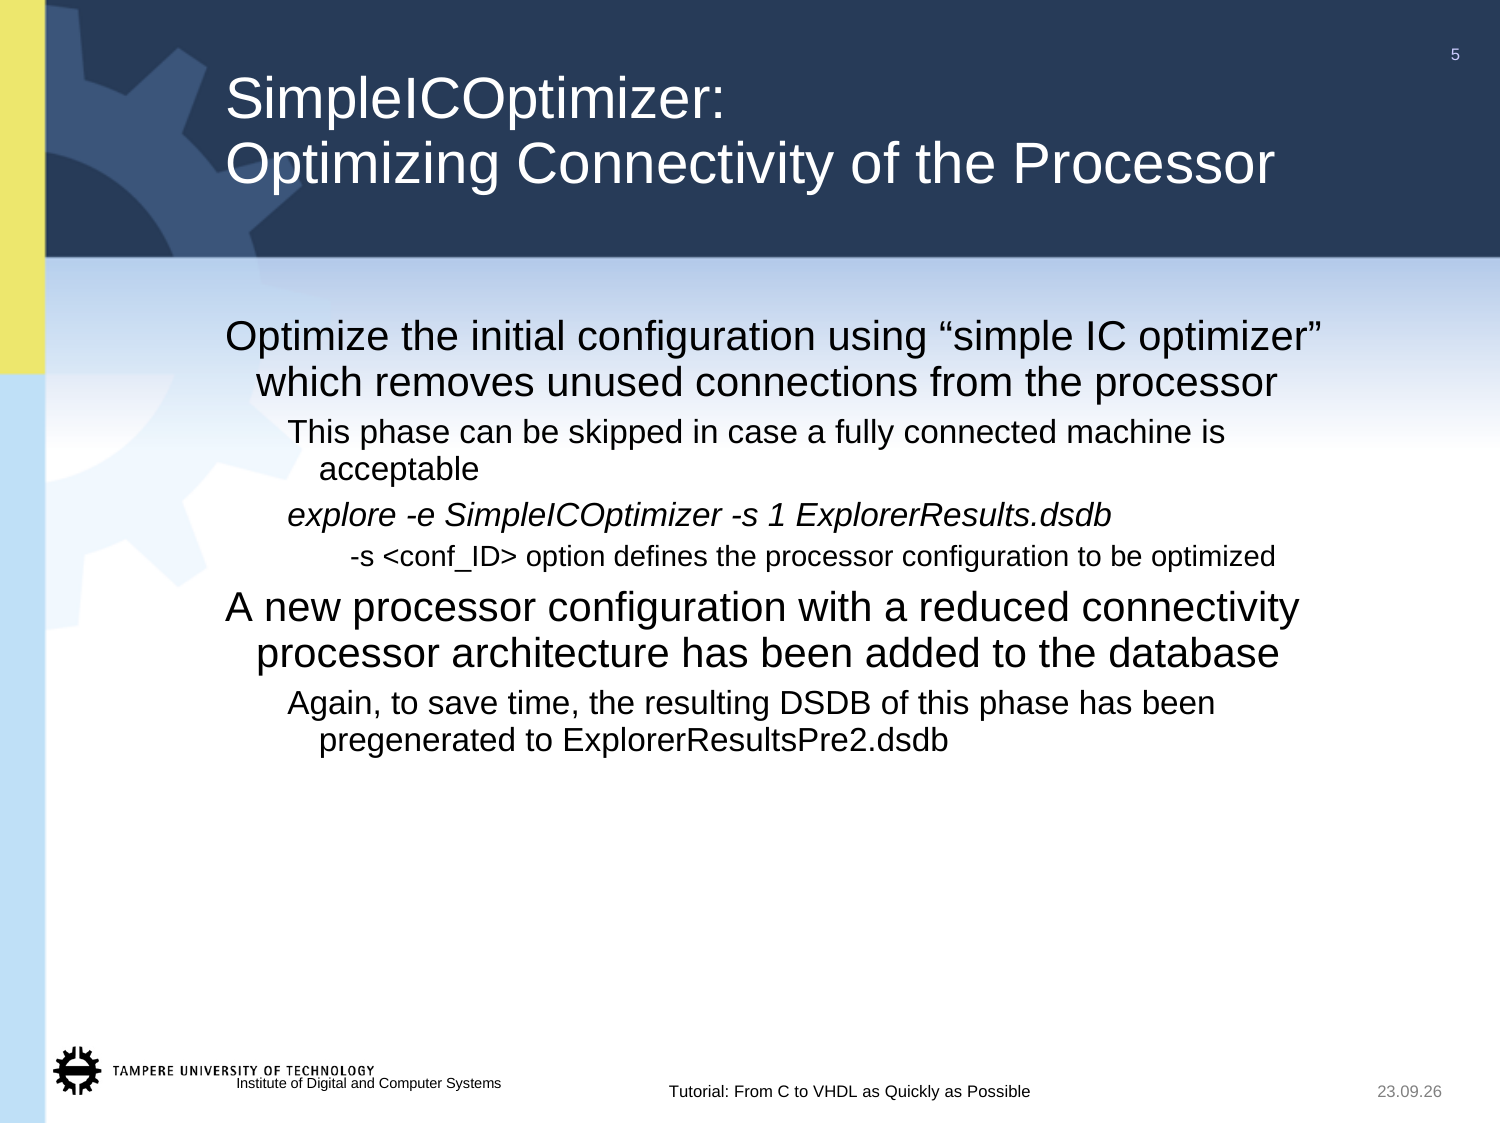

# SimpleICOptimizer: Optimizing Connectivity of the Processor
5
Optimize the initial configuration using “simple IC optimizer” which removes unused connections from the processor
This phase can be skipped in case a fully connected machine is acceptable
explore -e SimpleICOptimizer -s 1 ExplorerResults.dsdb
-s <conf_ID> option defines the processor configuration to be optimized
A new processor configuration with a reduced connectivity processor architecture has been added to the database
Again, to save time, the resulting DSDB of this phase has been pregenerated to ExplorerResultsPre2.dsdb